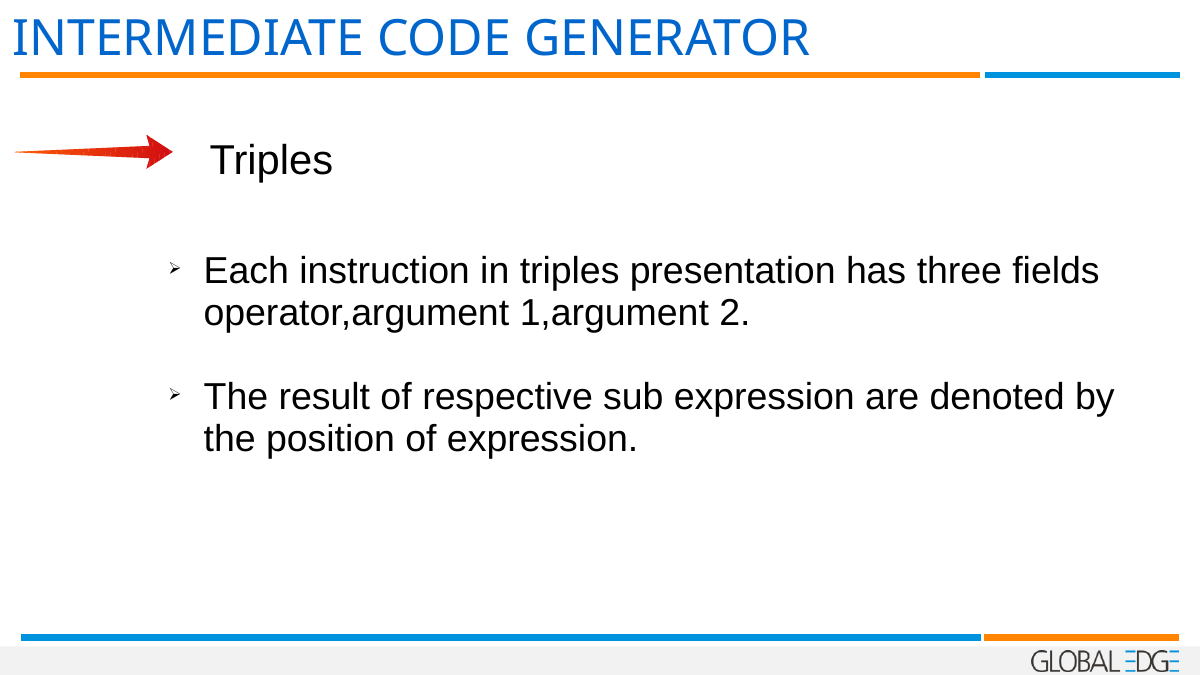

# INTERMEDIATE CODE GENERATOR
Triples
Each instruction in triples presentation has three fields operator,argument 1,argument 2.
The result of respective sub expression are denoted by
the position of expression.